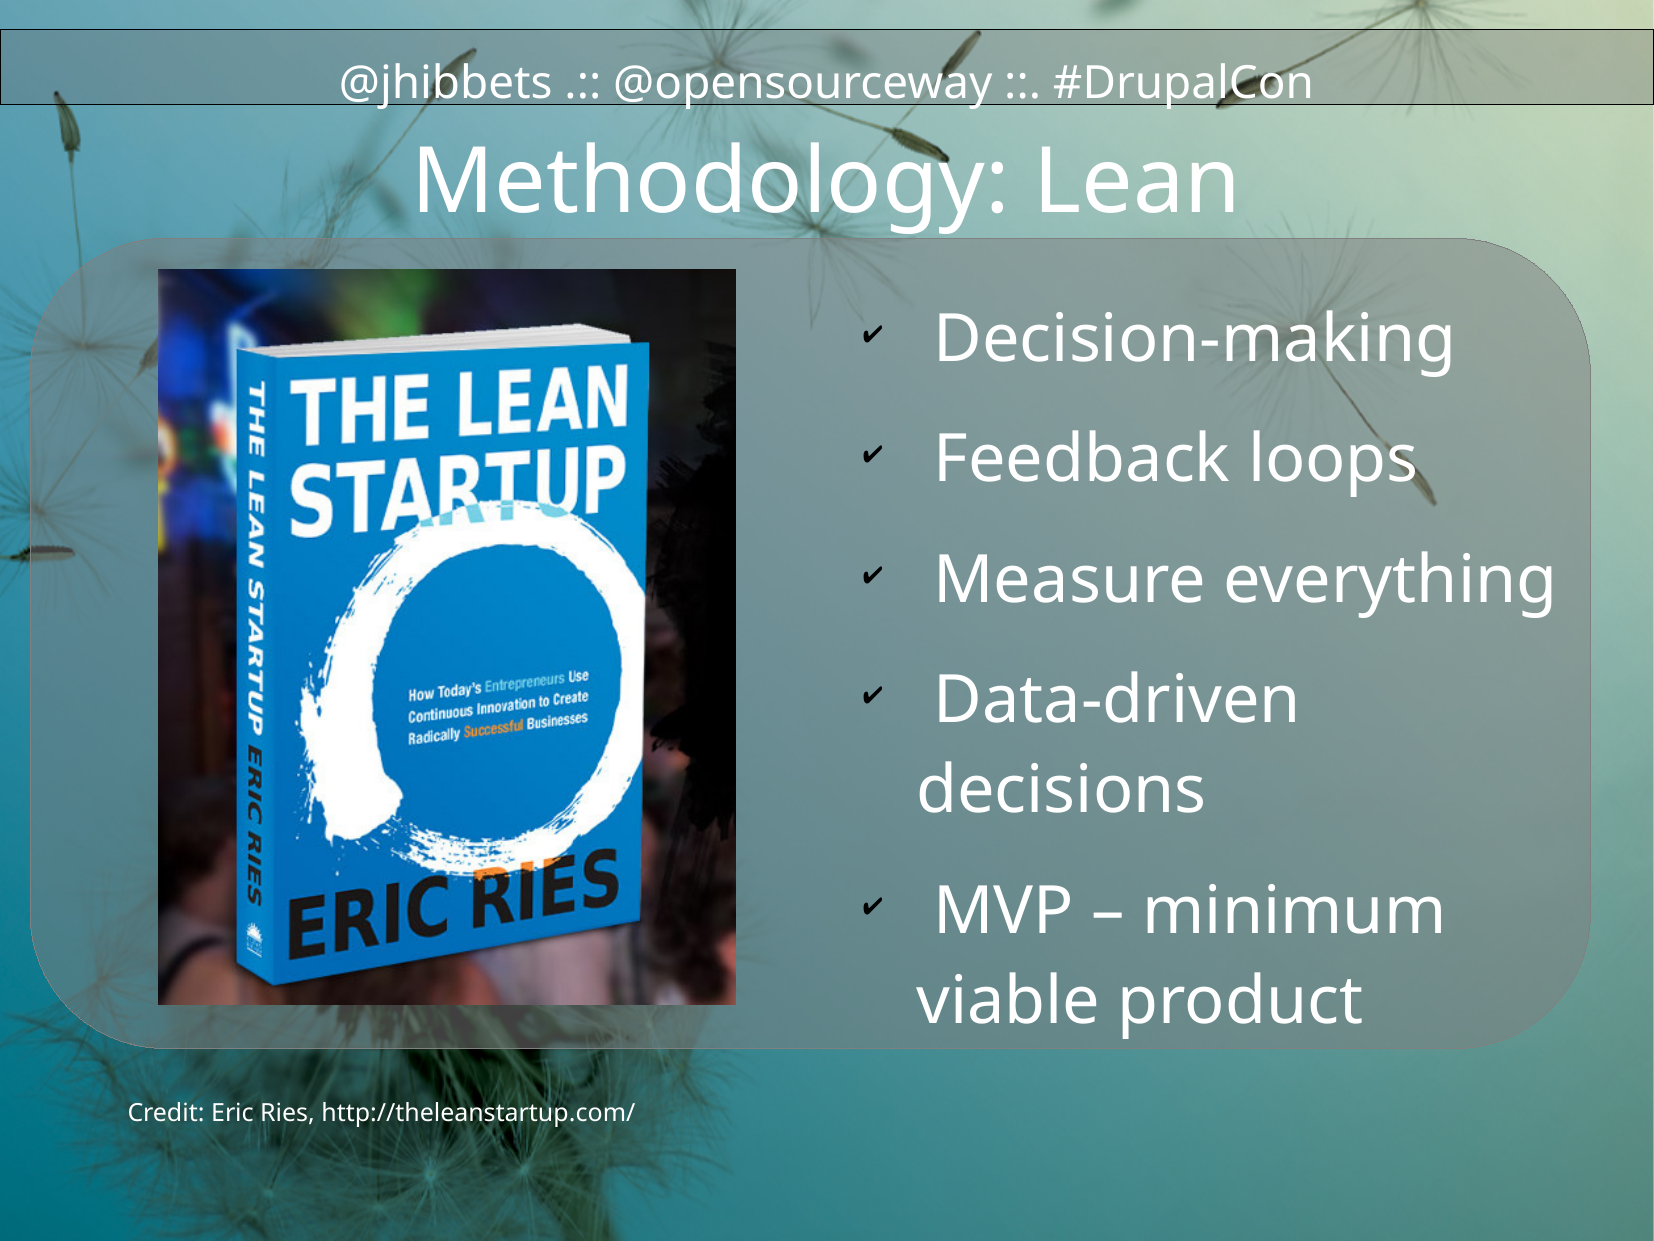

# Methodology: Lean
 Decision-making
 Feedback loops
 Measure everything
 Data-driven decisions
 MVP – minimum viable product
Credit: Eric Ries, http://theleanstartup.com/